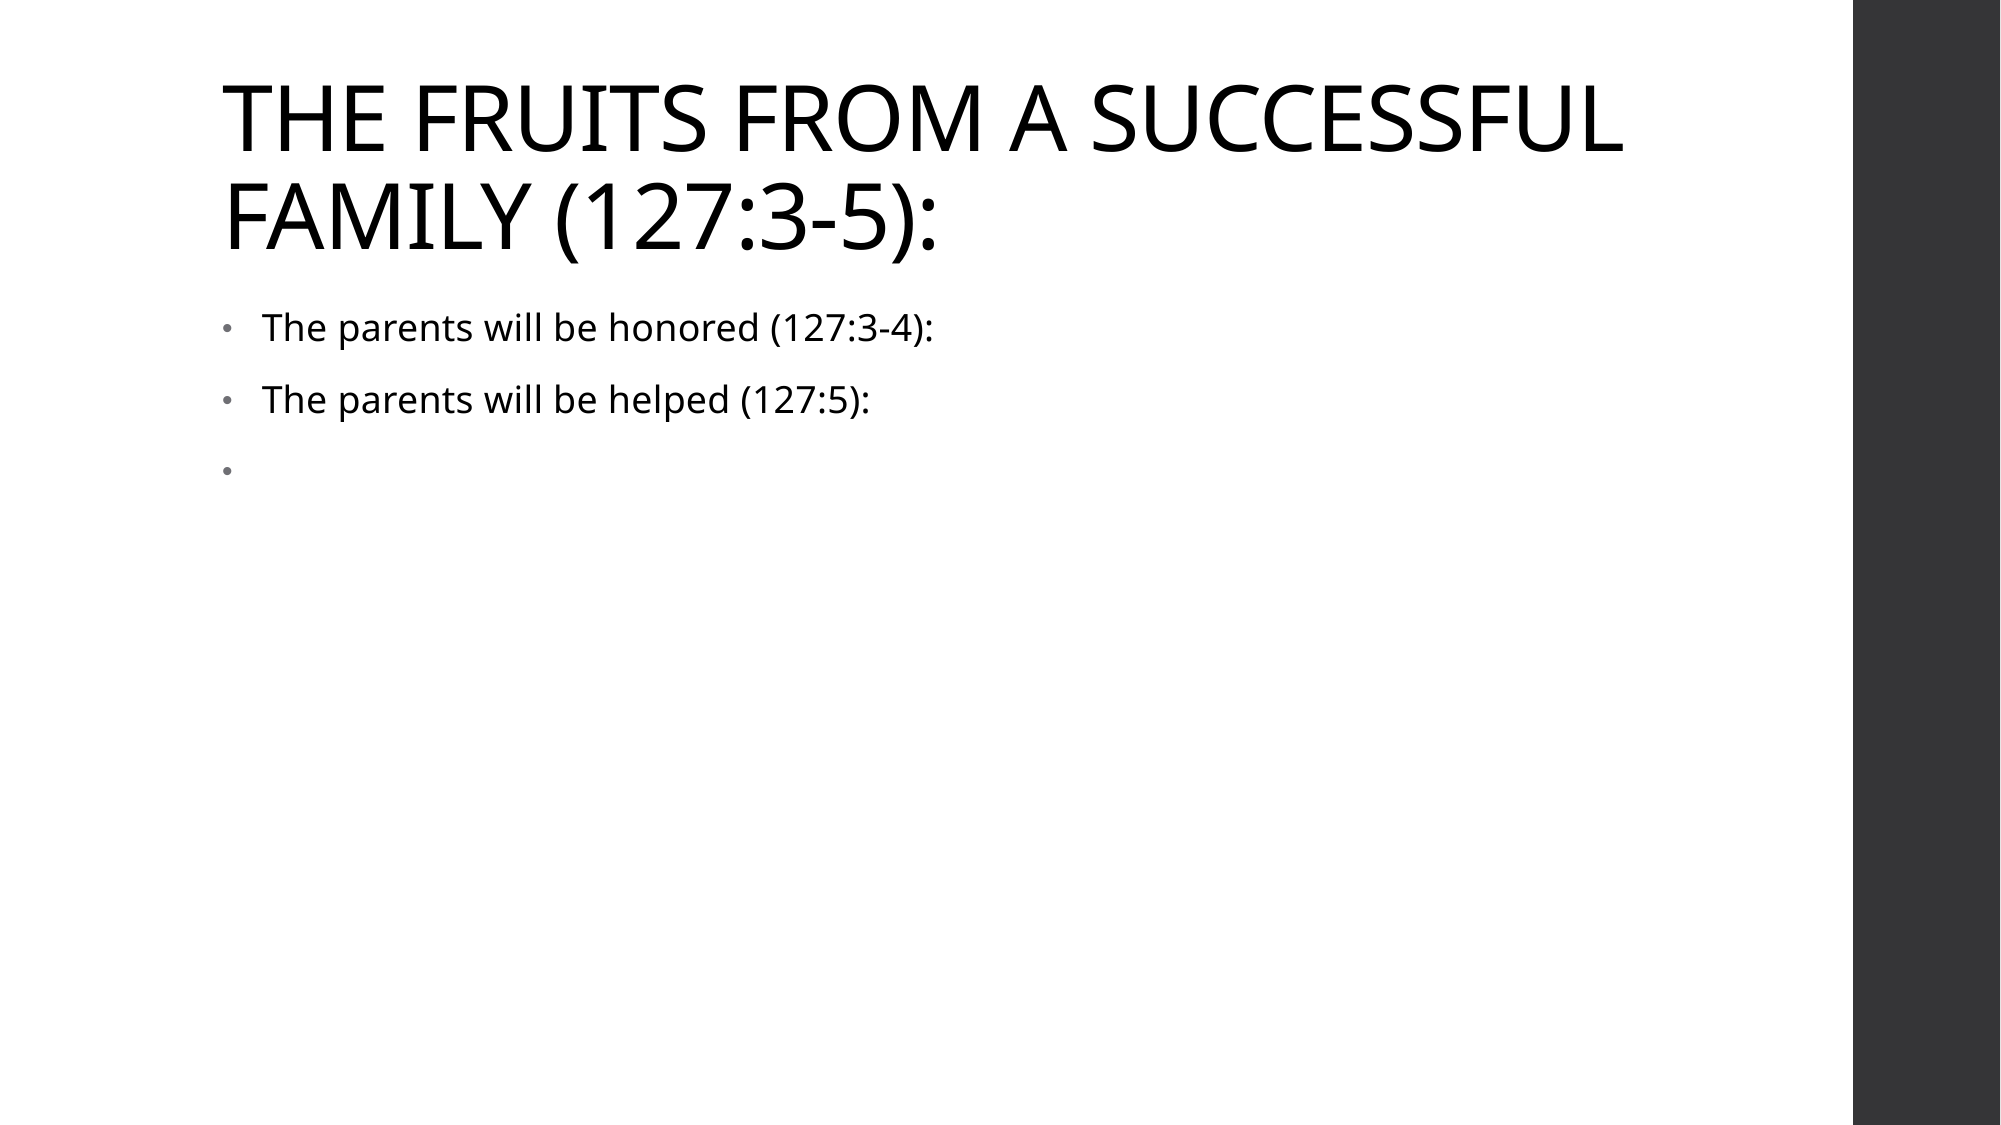

# THE FRUITS FROM A SUCCESSFUL FAMILY (127:3-5):
 The parents will be honored (127:3-4):
 The parents will be helped (127:5):